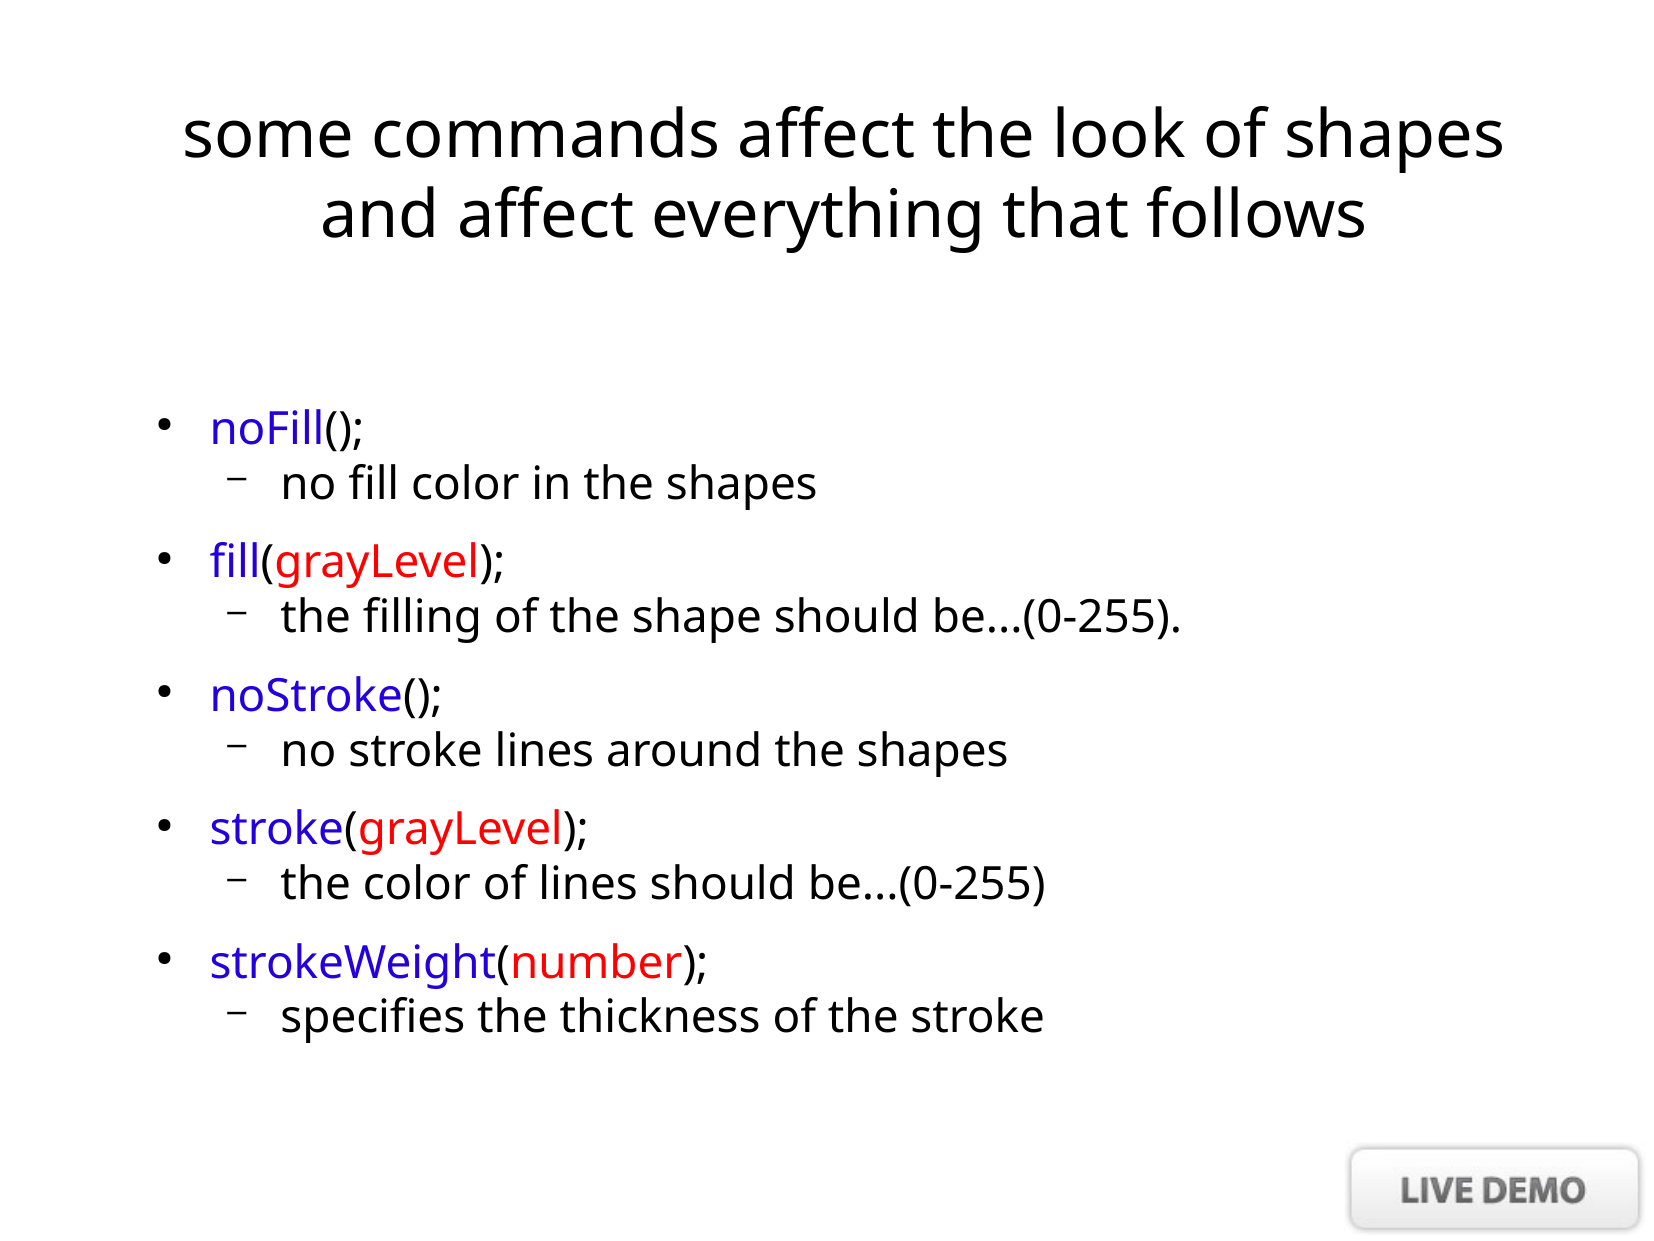

# some commands affect the look of shapes and affect everything that follows
noFill();
no fill color in the shapes
fill(grayLevel);
the filling of the shape should be...(0-255).
noStroke();
no stroke lines around the shapes
stroke(grayLevel);
the color of lines should be...(0-255)
strokeWeight(number);
specifies the thickness of the stroke